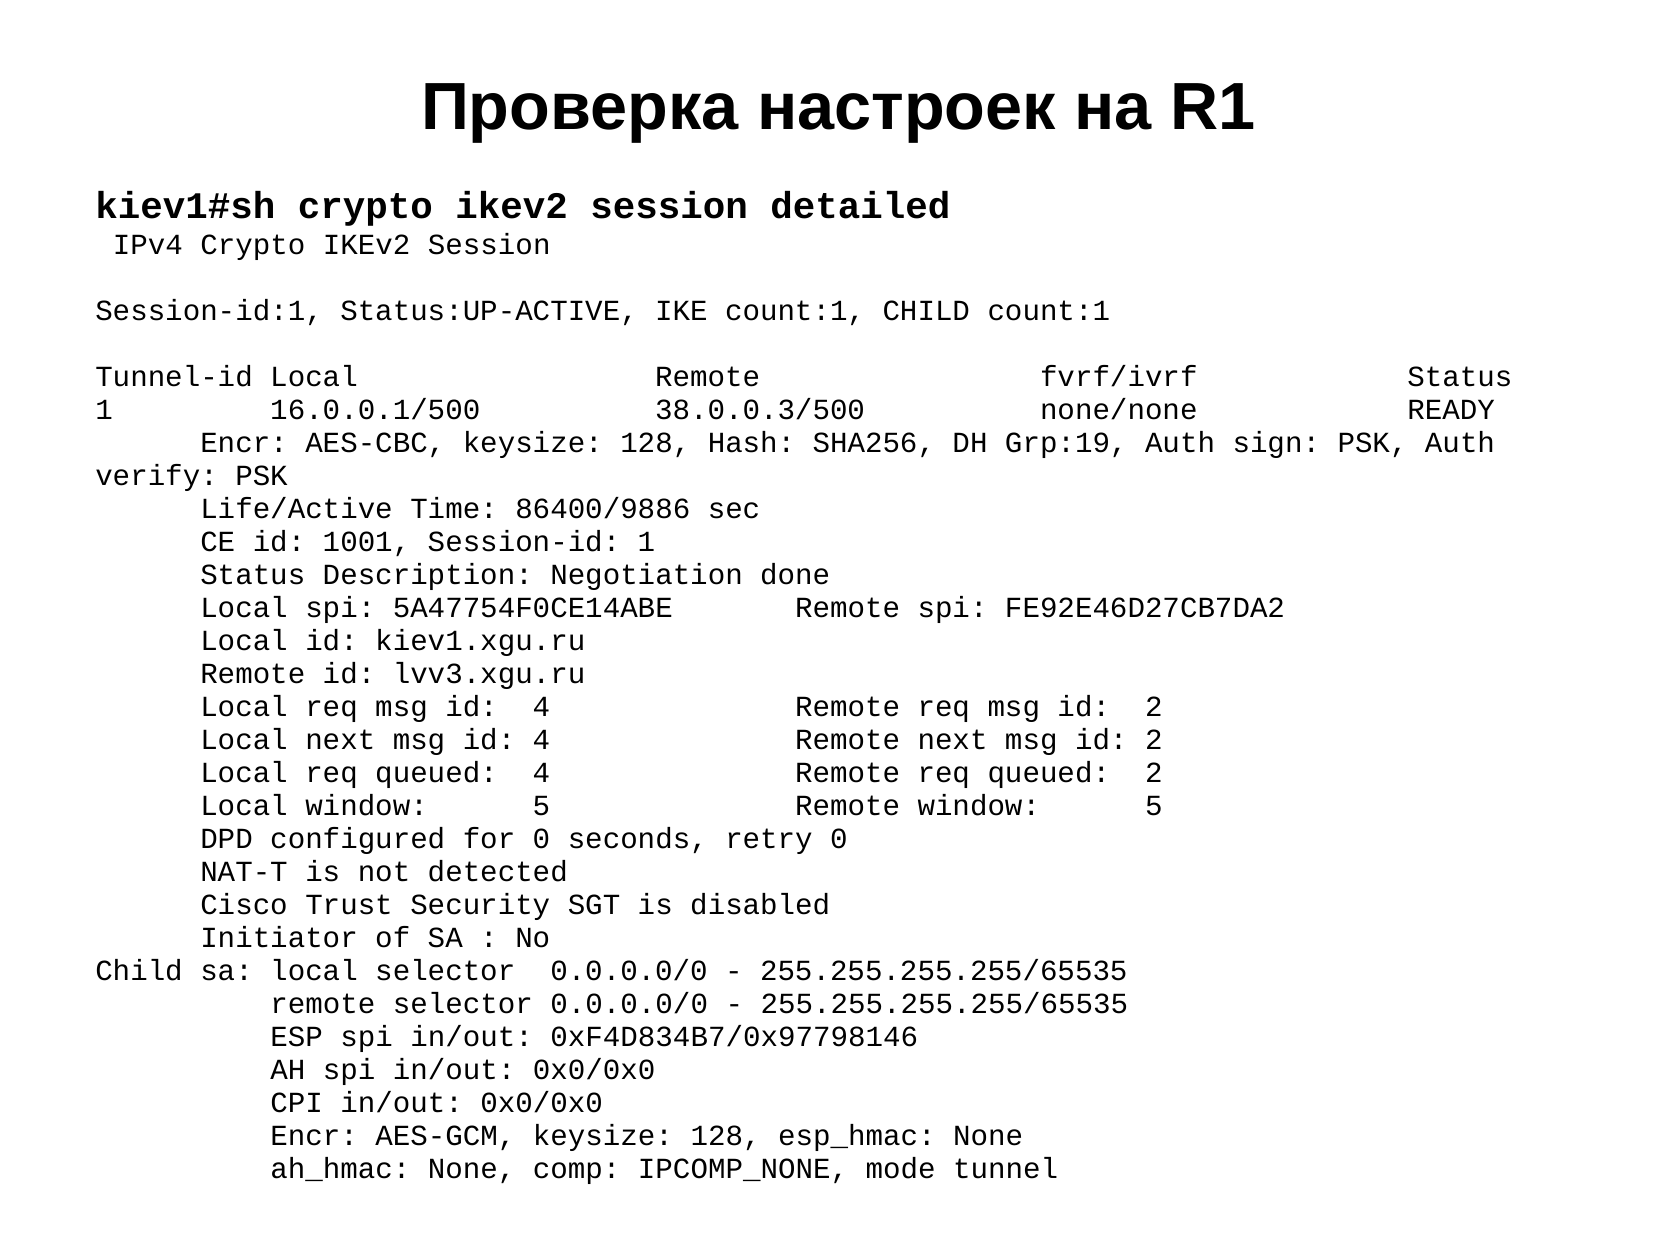

Проверка настроек на R1
# kiev1#sh crypto ikev2 session detailed
 IPv4 Crypto IKEv2 Session
Session-id:1, Status:UP-ACTIVE, IKE count:1, CHILD count:1
Tunnel-id Local Remote fvrf/ivrf Status
1 16.0.0.1/500 38.0.0.3/500 none/none READY
 Encr: AES-CBC, keysize: 128, Hash: SHA256, DH Grp:19, Auth sign: PSK, Auth verify: PSK
 Life/Active Time: 86400/9886 sec
 CE id: 1001, Session-id: 1
 Status Description: Negotiation done
 Local spi: 5A47754F0CE14ABE Remote spi: FE92E46D27CB7DA2
 Local id: kiev1.xgu.ru
 Remote id: lvv3.xgu.ru
 Local req msg id: 4 Remote req msg id: 2
 Local next msg id: 4 Remote next msg id: 2
 Local req queued: 4 Remote req queued: 2
 Local window: 5 Remote window: 5
 DPD configured for 0 seconds, retry 0
 NAT-T is not detected
 Cisco Trust Security SGT is disabled
 Initiator of SA : No
Child sa: local selector 0.0.0.0/0 - 255.255.255.255/65535
 remote selector 0.0.0.0/0 - 255.255.255.255/65535
 ESP spi in/out: 0xF4D834B7/0x97798146
 AH spi in/out: 0x0/0x0
 CPI in/out: 0x0/0x0
 Encr: AES-GCM, keysize: 128, esp_hmac: None
 ah_hmac: None, comp: IPCOMP_NONE, mode tunnel